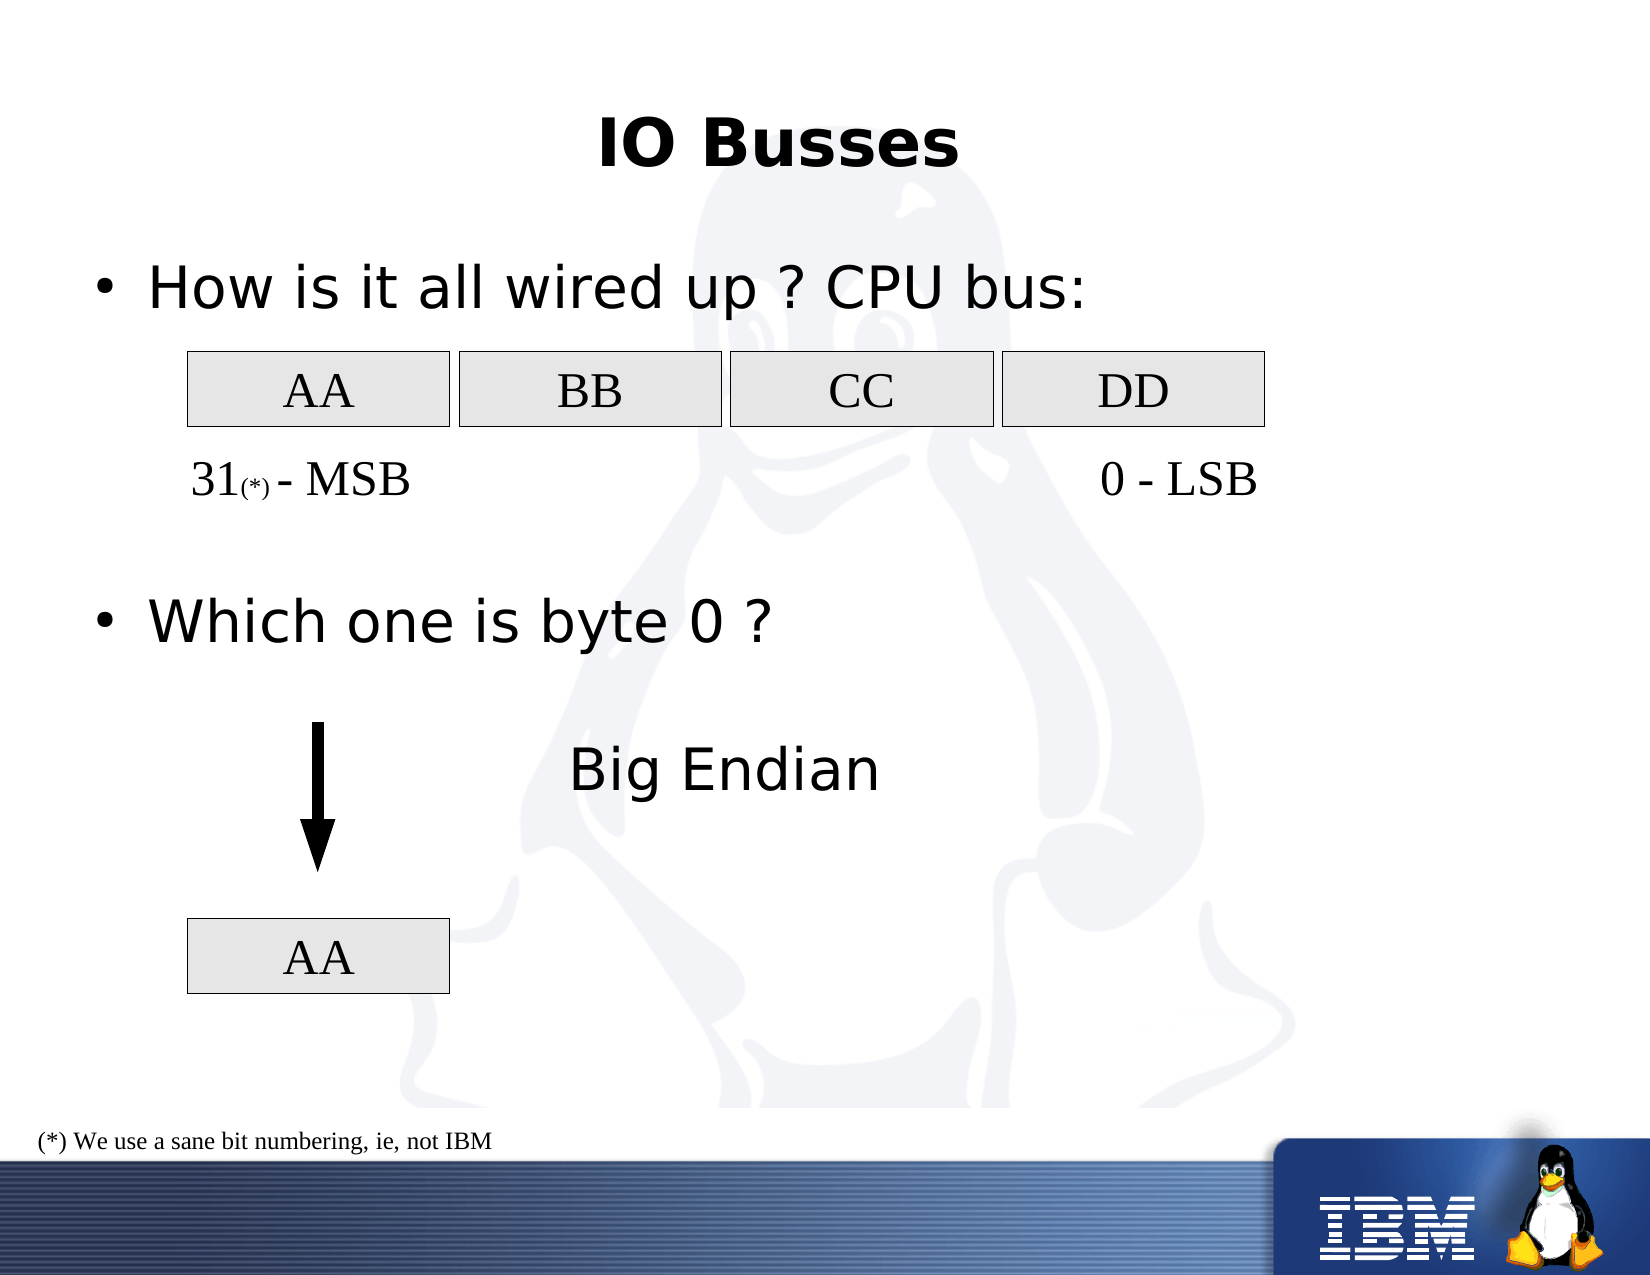

# IO Busses
How is it all wired up ? CPU bus:
Which one is byte 0 ?
BB
CC
DD
AA
31(*) - MSB
0 - LSB
Big Endian
AA
(*) We use a sane bit numbering, ie, not IBM